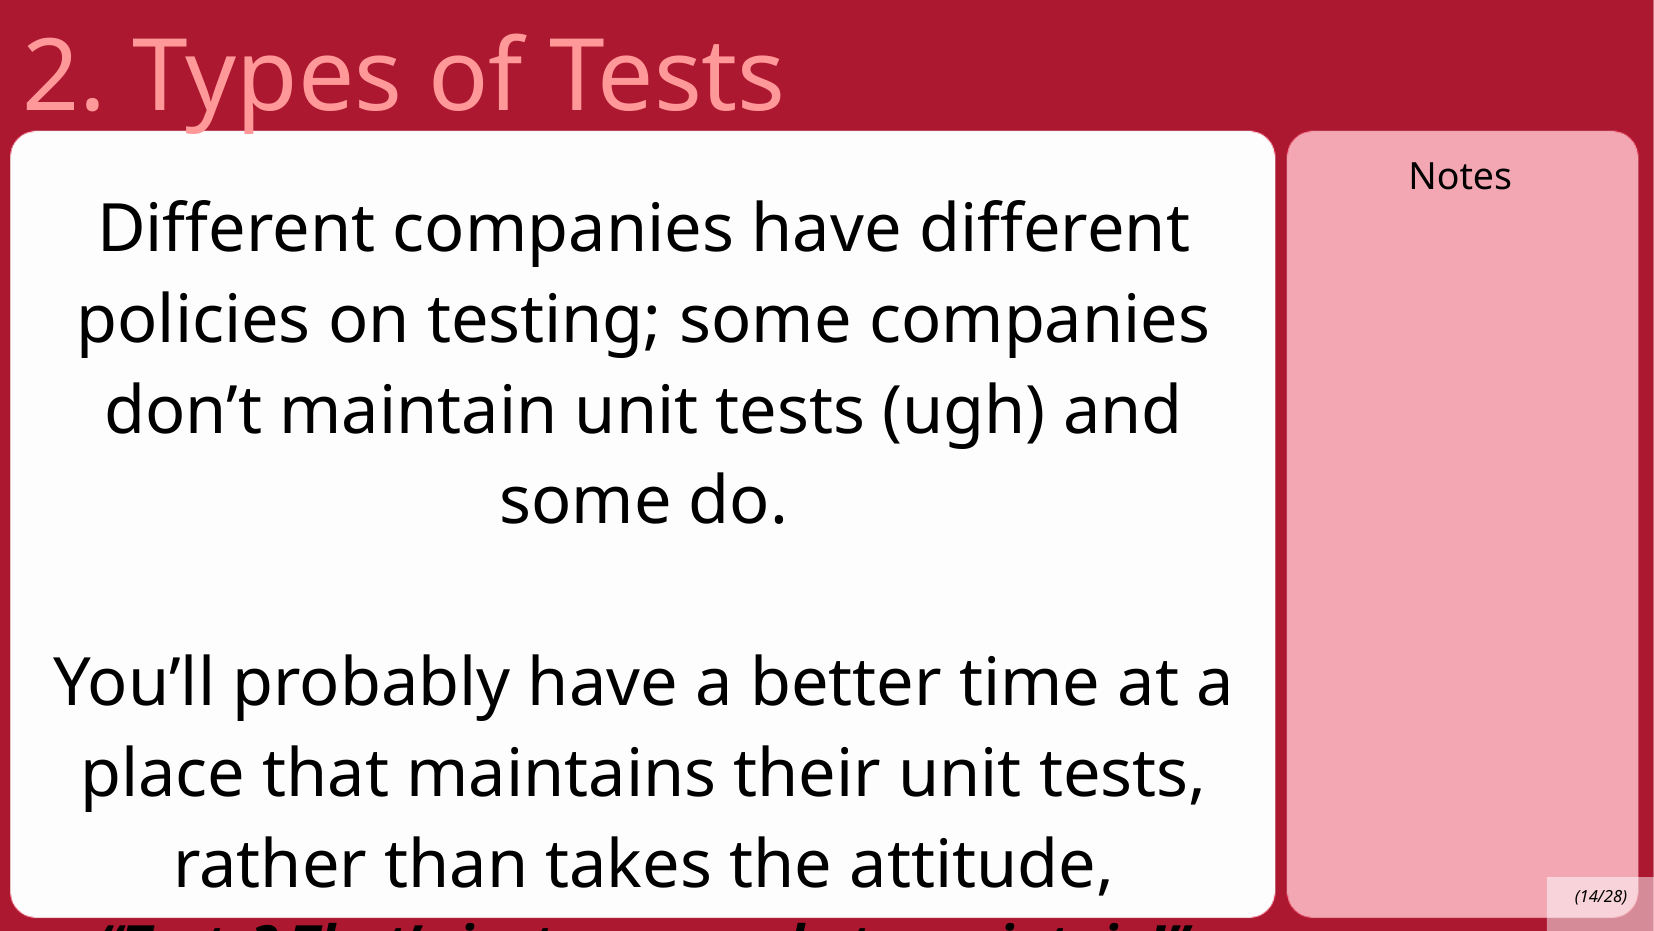

# 2. Types of Tests
Notes
Different companies have different policies on testing; some companies don’t maintain unit tests (ugh) and some do.
You’ll probably have a better time at a place that maintains their unit tests, rather than takes the attitude,
“Tests? That’s just more code to maintain!”